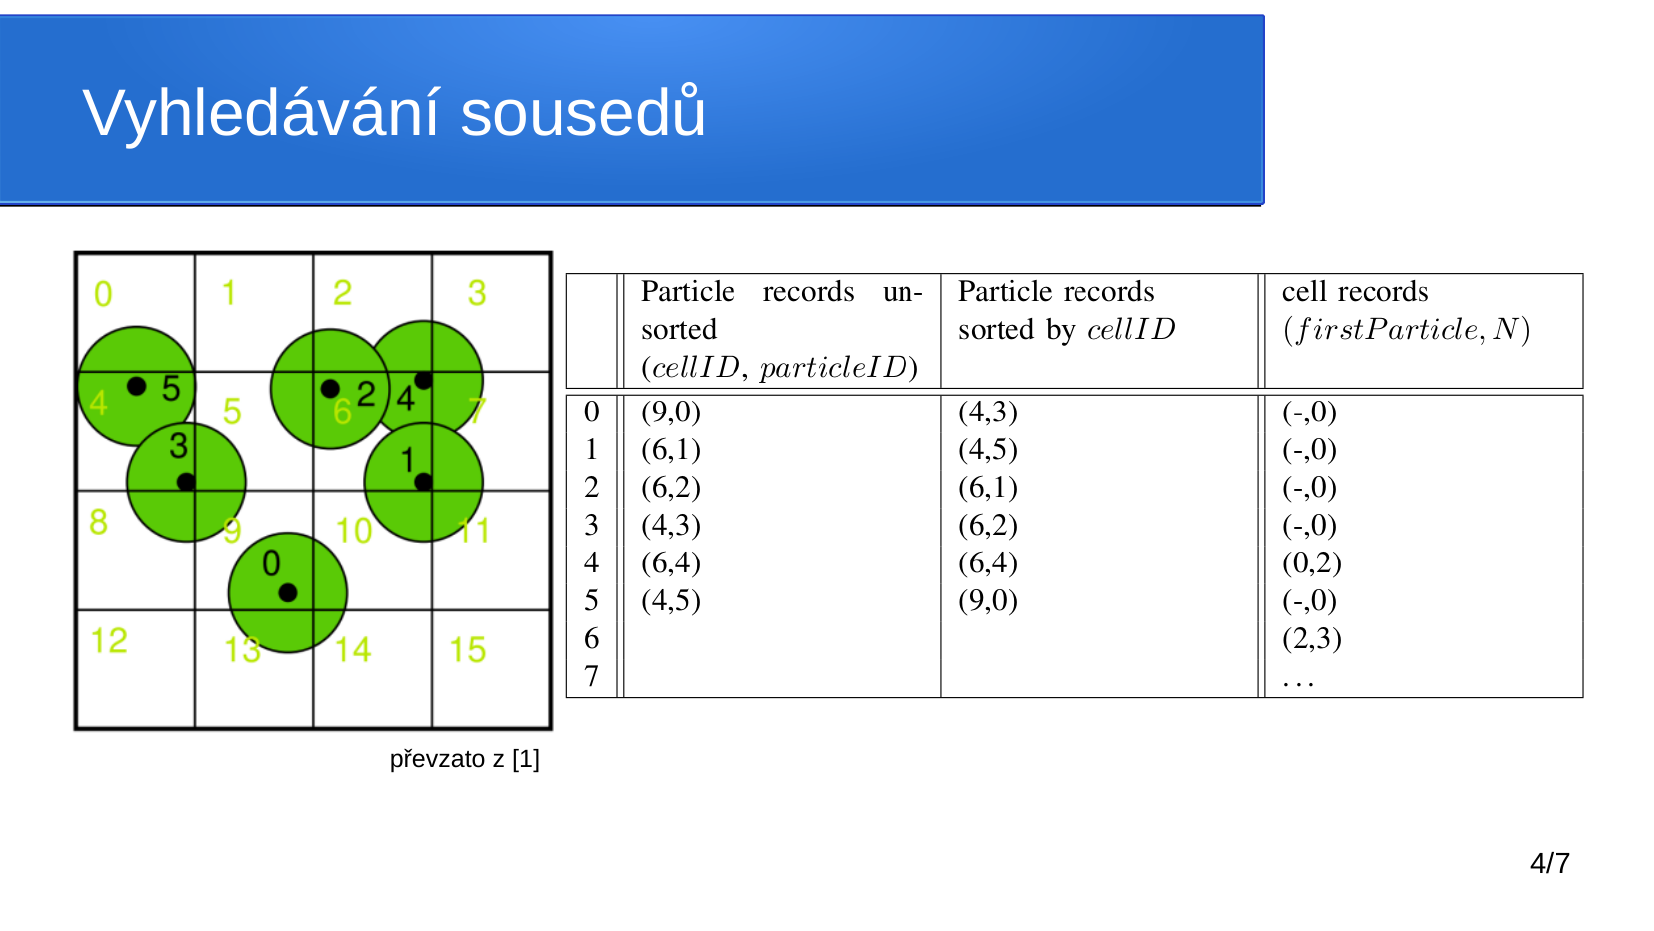

# Vyhledávání sousedů
převzato z [1]
4